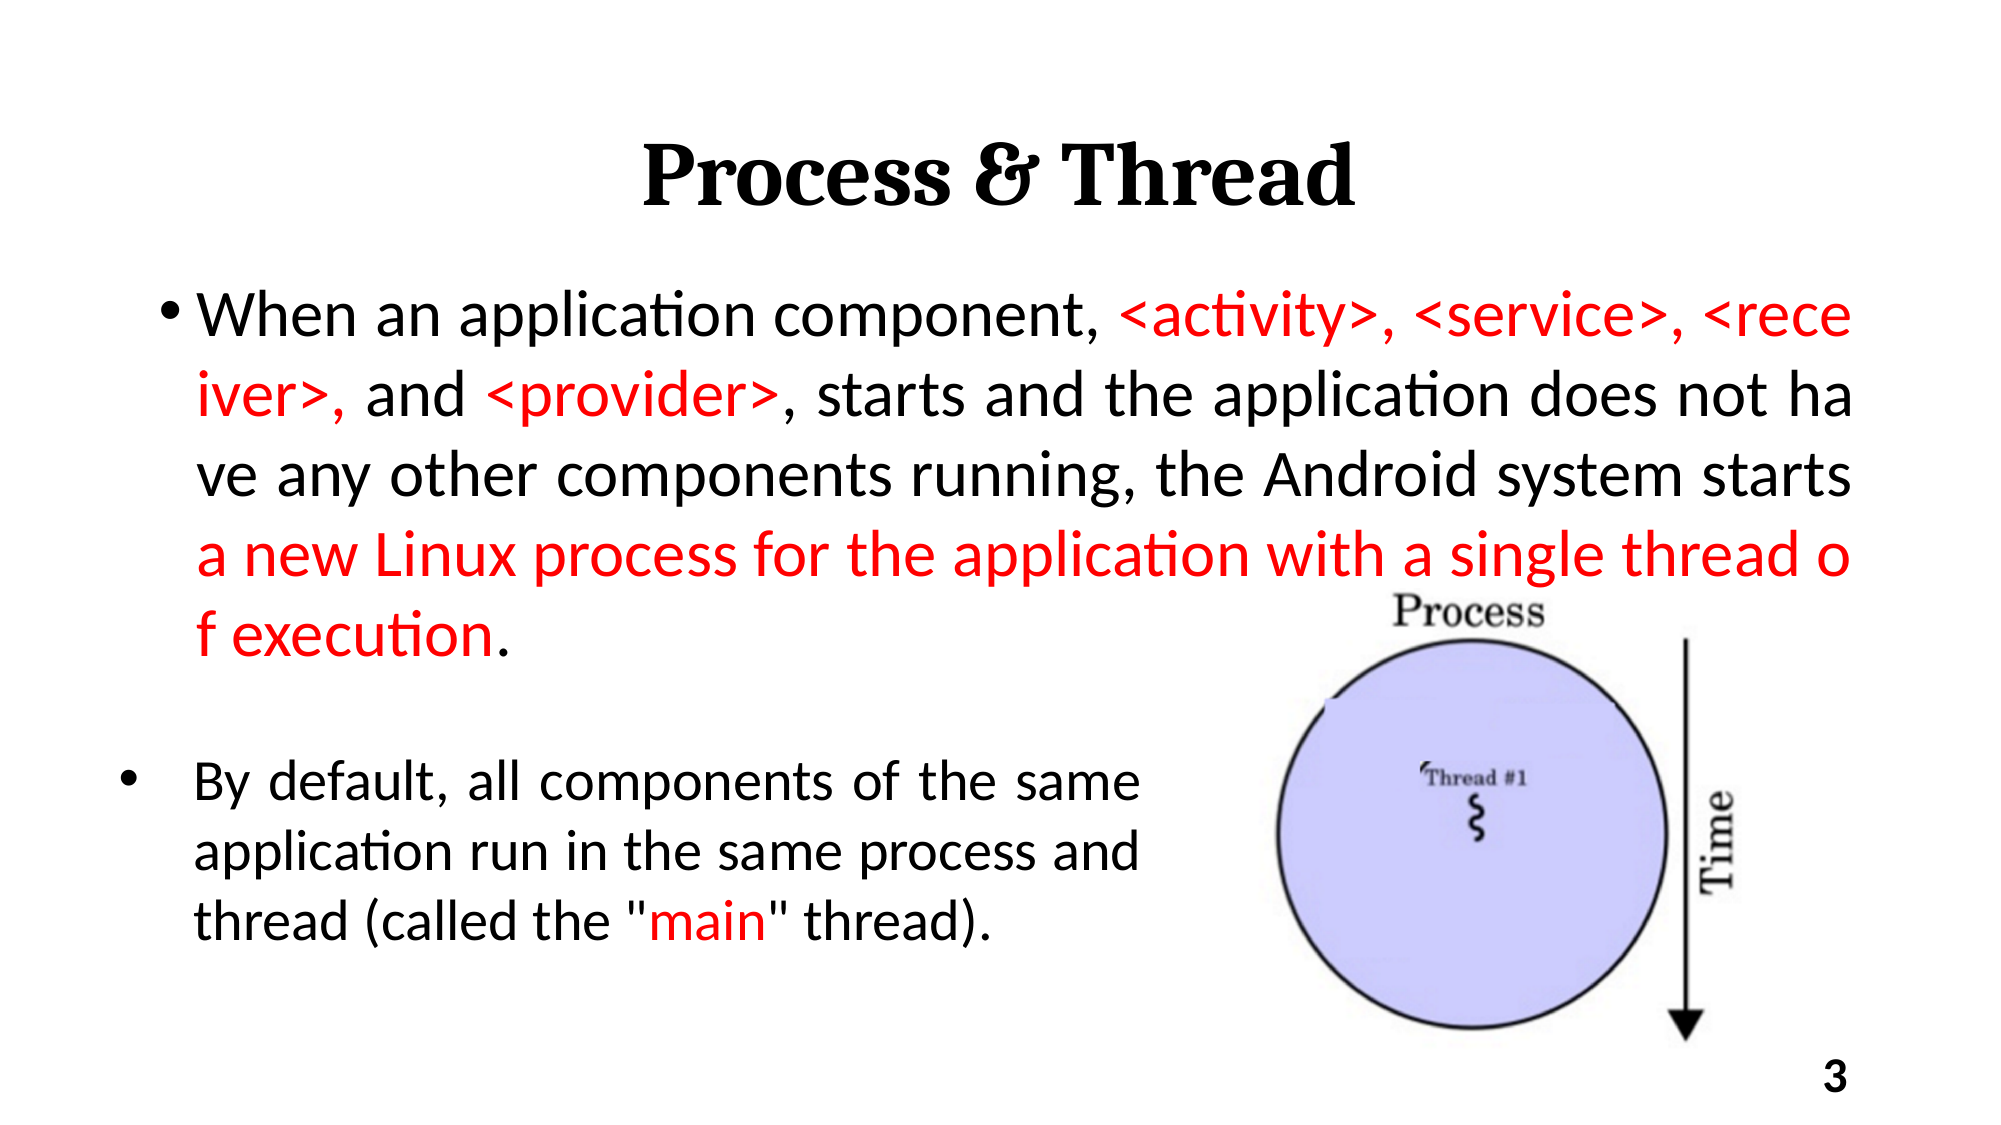

# Process & Thread
When an application component, <activity>, <service>, <receiver>, and <provider>, starts and the application does not have any other components running, the Android system starts a new Linux process for the application with a single thread of execution.
By default, all components of the same application run in the same process and thread (called the "main" thread).